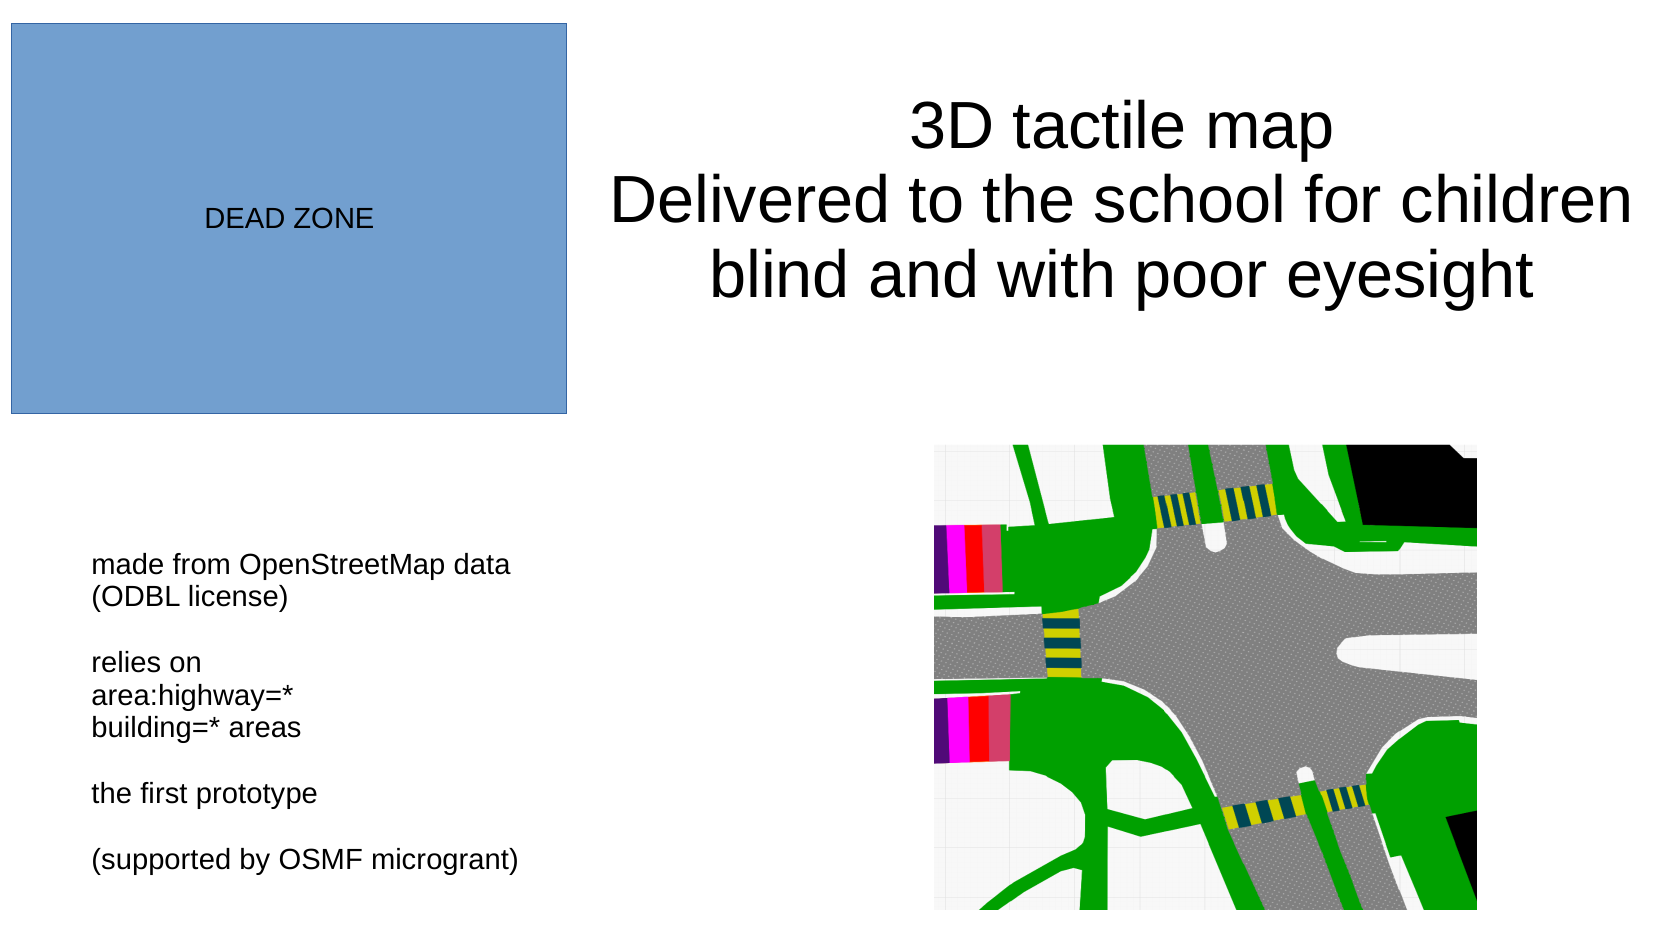

# 3D tactile map Delivered to the school for children blind and with poor eyesight
made from OpenStreetMap data (ODBL license)
relies on
area:highway=*
building=* areas
the first prototype
(supported by OSMF microgrant)